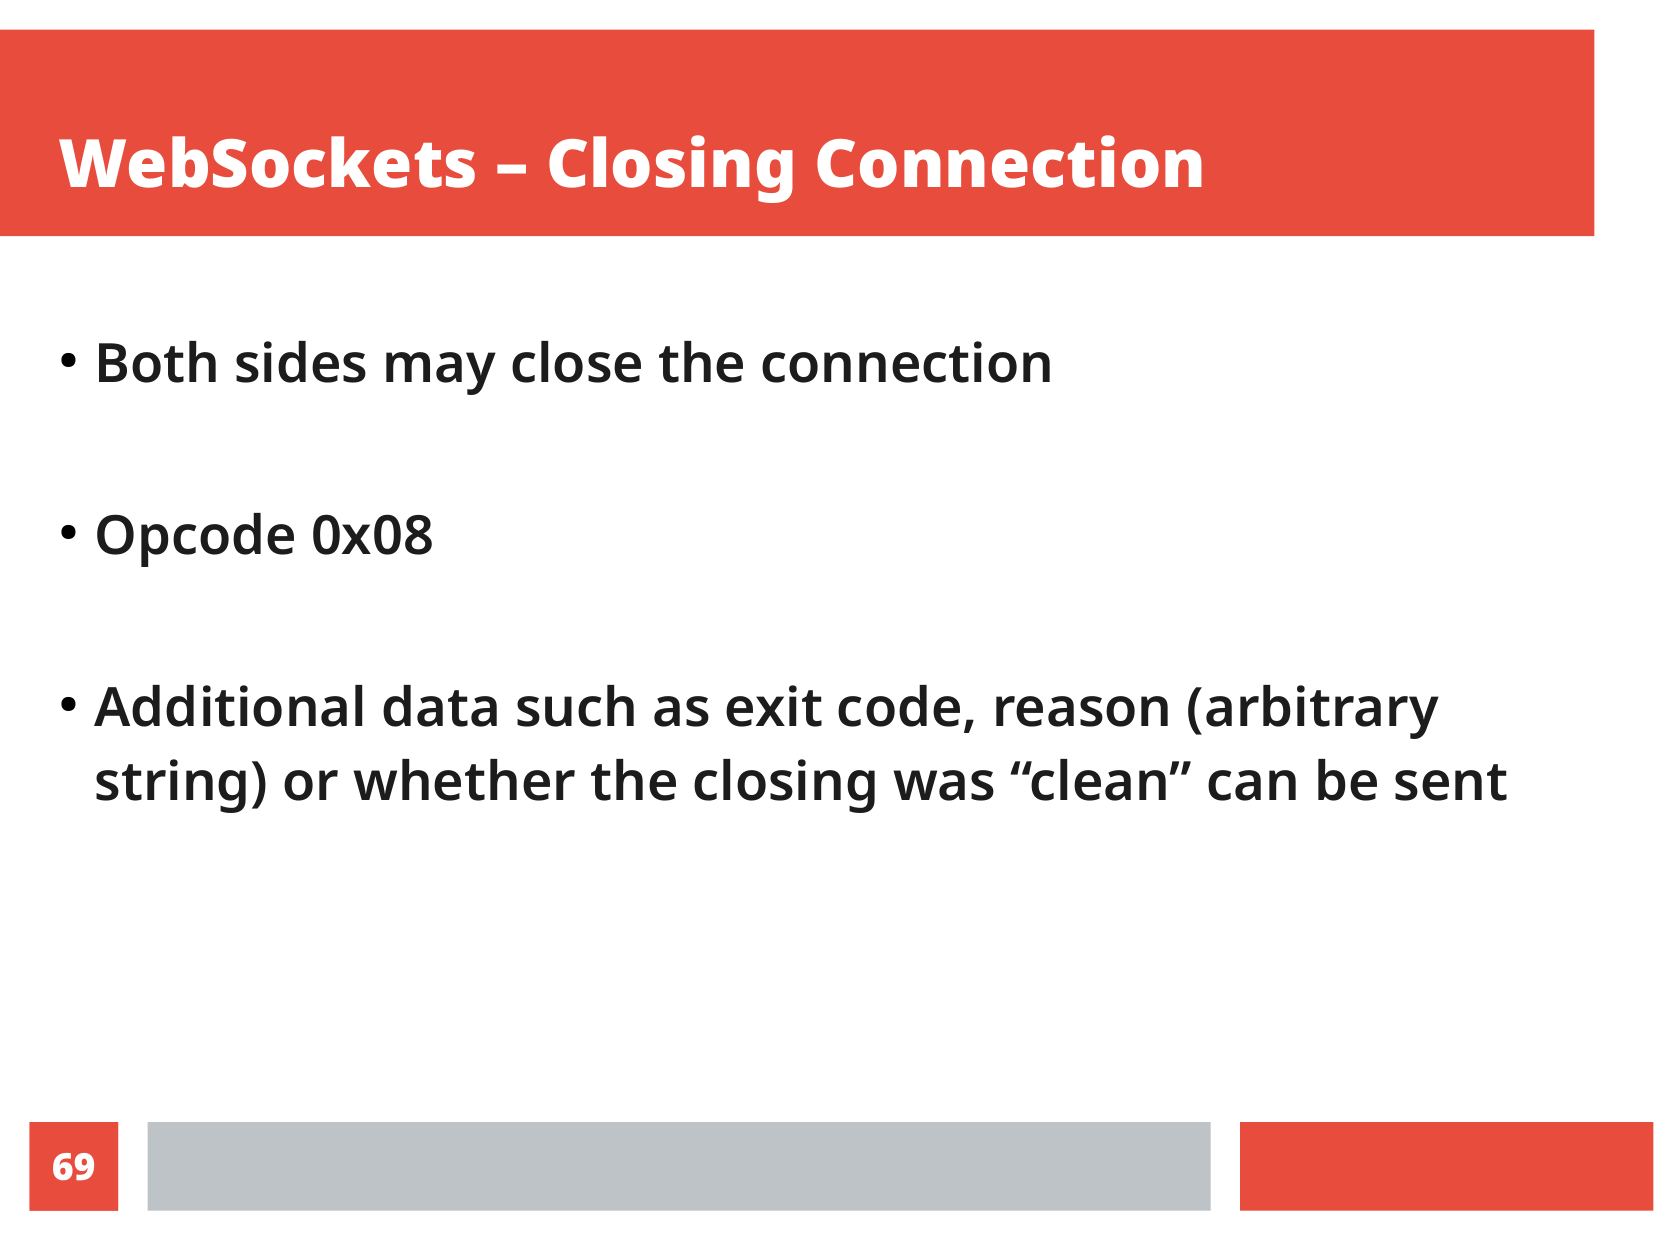

# WebSockets – Closing Connection
Both sides may close the connection
Opcode 0x08
Additional data such as exit code, reason (arbitrary string) or whether the closing was “clean” can be sent
69